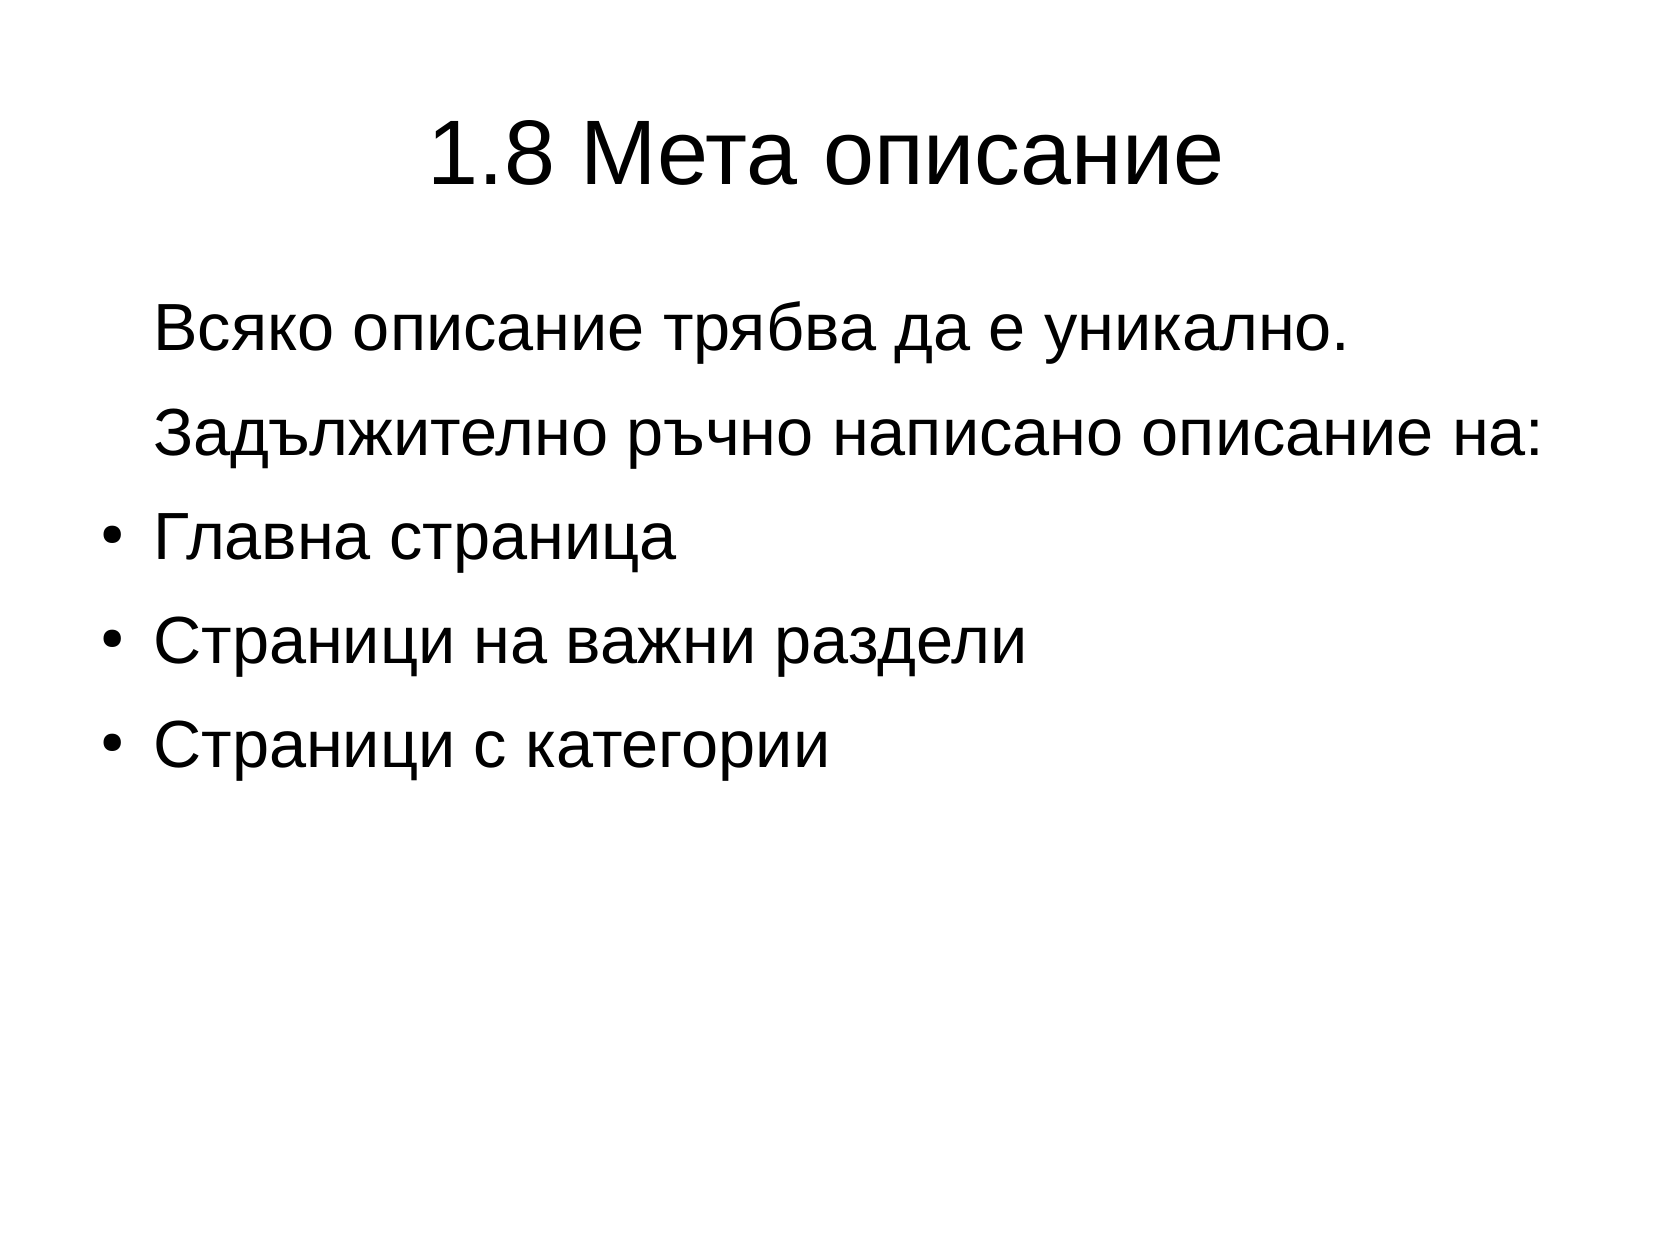

# 1.8 Мета описание
Всяко описание трябва да е уникално.
Задължително ръчно написано описание на:
Главна страница
Страници на важни раздели
Страници с категории